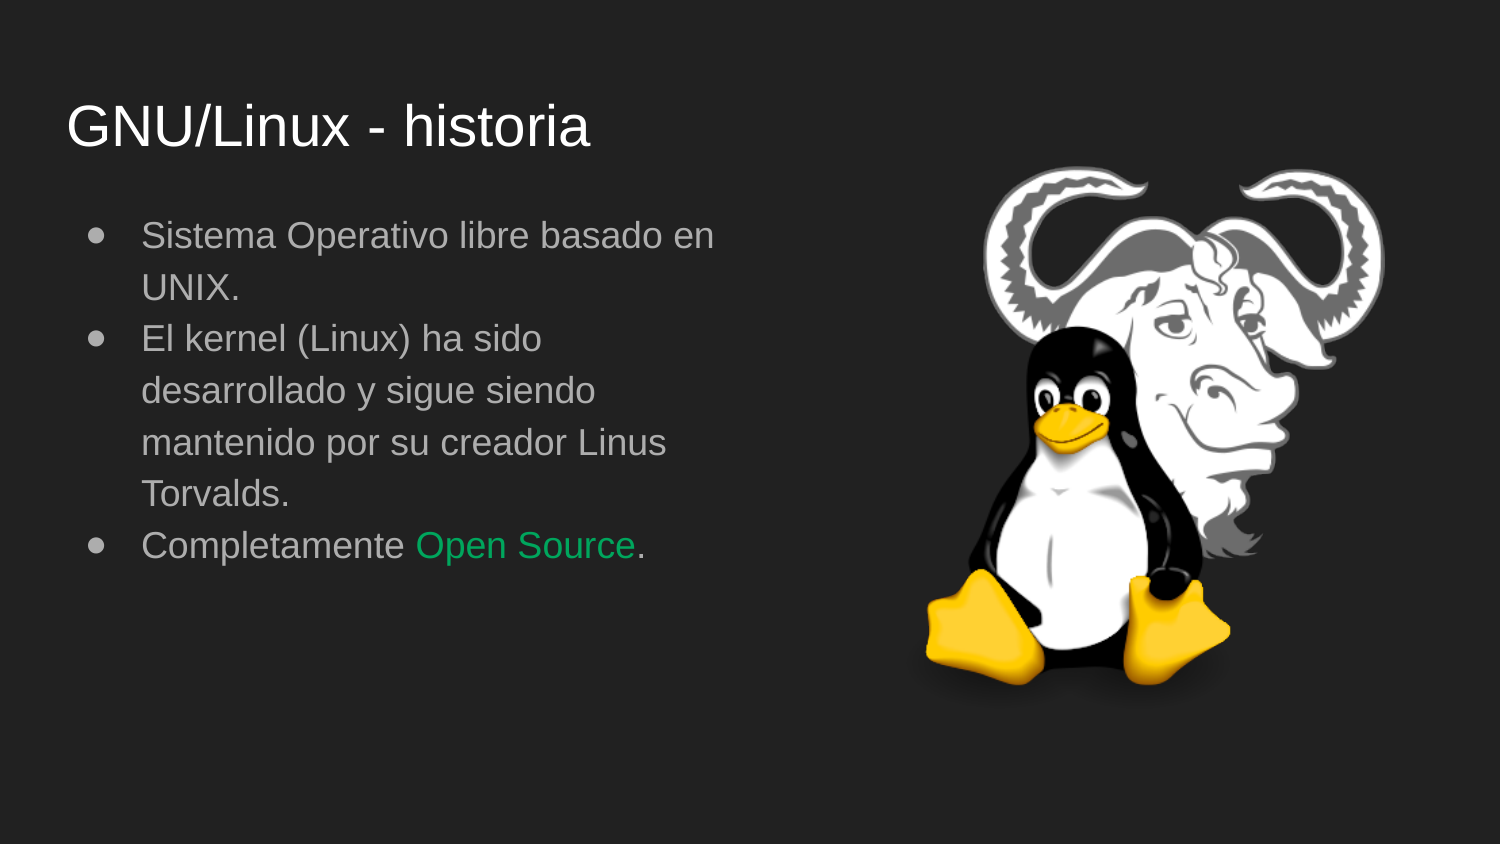

# GNU/Linux - historia
Sistema Operativo libre basado en UNIX.
El kernel (Linux) ha sido desarrollado y sigue siendo mantenido por su creador Linus Torvalds.
Completamente Open Source.